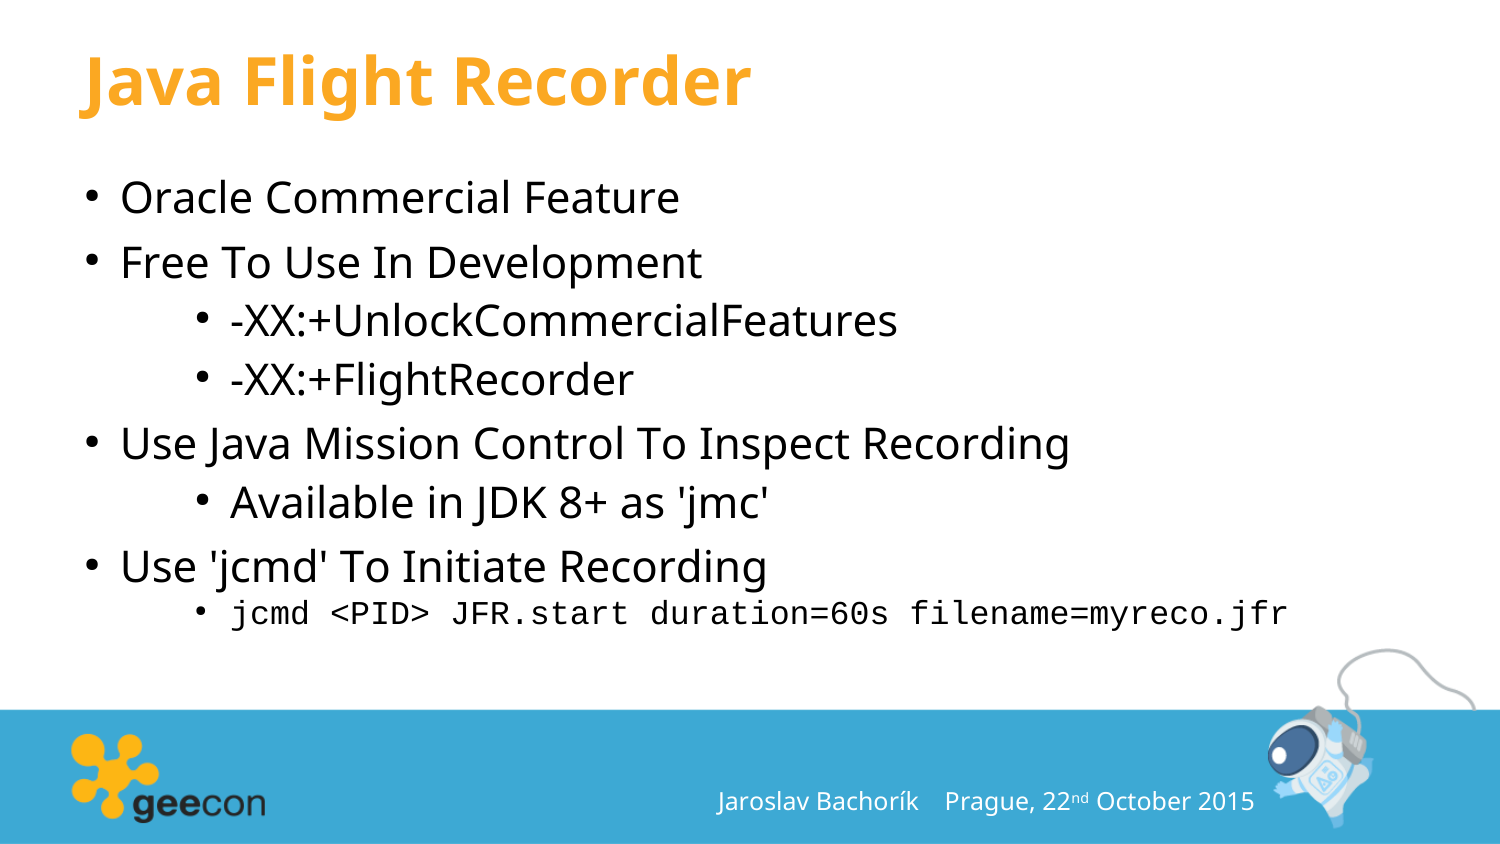

# Java Flight Recorder
Oracle Commercial Feature
Free To Use In Development
-XX:+UnlockCommercialFeatures
-XX:+FlightRecorder
Use Java Mission Control To Inspect Recording
Available in JDK 8+ as 'jmc'
Use 'jcmd' To Initiate Recording
jcmd <PID> JFR.start duration=60s filename=myreco.jfr
Jaroslav Bachorík Prague, 22nd October 2015